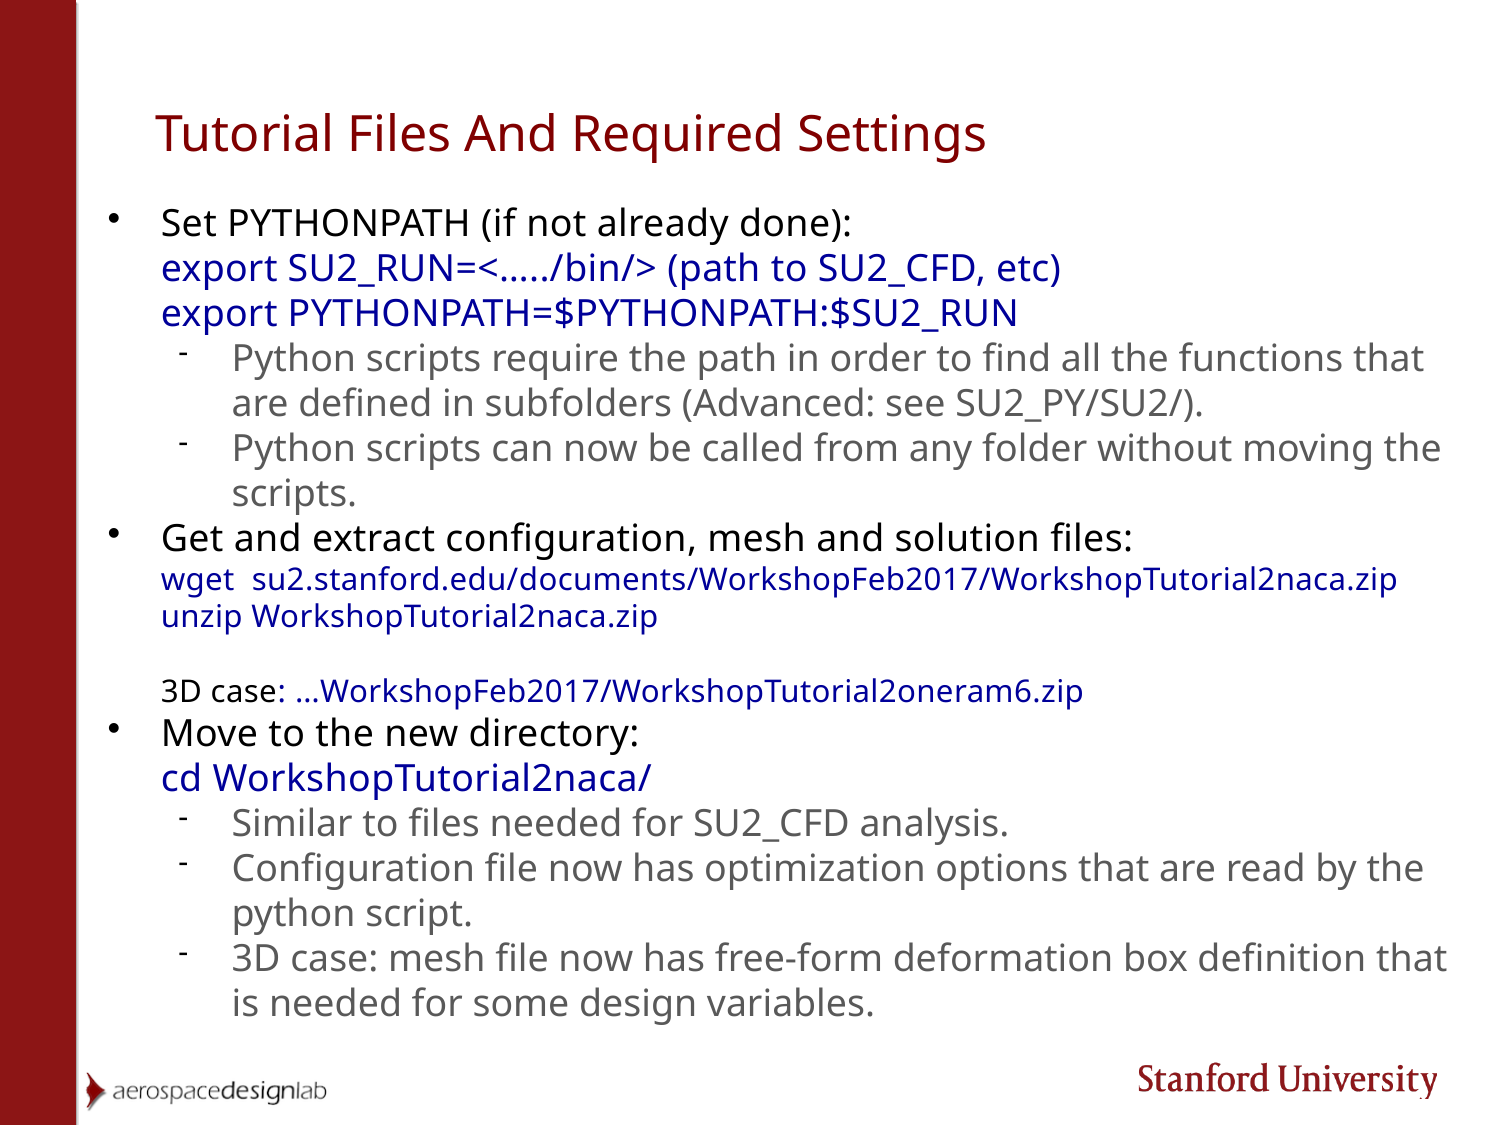

Tutorial Files And Required Settings
Set PYTHONPATH (if not already done):
export SU2_RUN=<…../bin/> (path to SU2_CFD, etc)
export PYTHONPATH=$PYTHONPATH:$SU2_RUN
Python scripts require the path in order to find all the functions that are defined in subfolders (Advanced: see SU2_PY/SU2/).
Python scripts can now be called from any folder without moving the scripts.
Get and extract configuration, mesh and solution files:
wget su2.stanford.edu/documents/WorkshopFeb2017/WorkshopTutorial2naca.zip
unzip WorkshopTutorial2naca.zip
3D case: …WorkshopFeb2017/WorkshopTutorial2oneram6.zip
Move to the new directory:
cd WorkshopTutorial2naca/
Similar to files needed for SU2_CFD analysis.
Configuration file now has optimization options that are read by the python script.
3D case: mesh file now has free-form deformation box definition that is needed for some design variables.